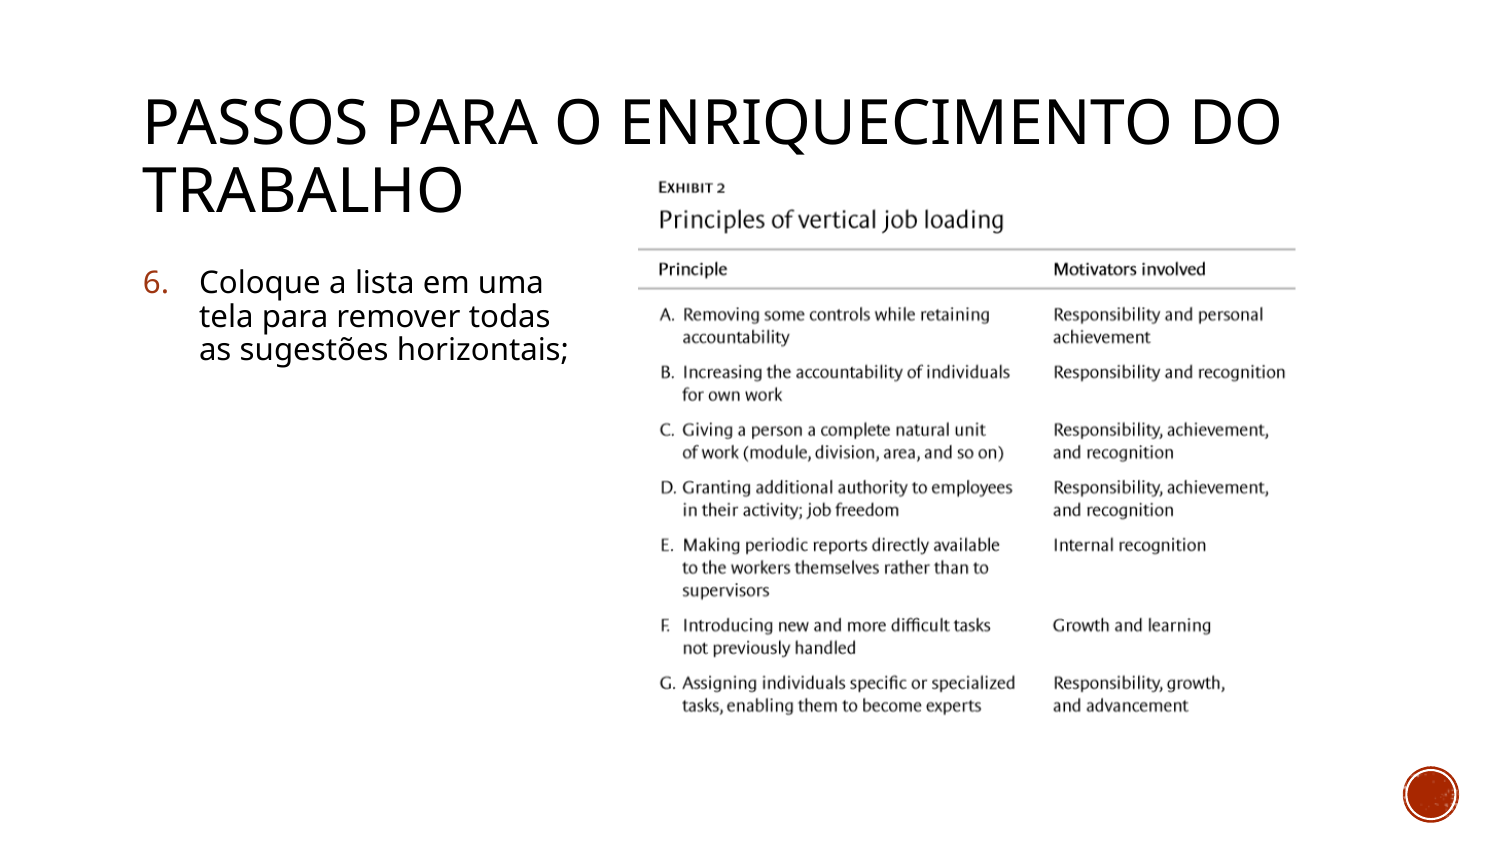

# PASSOS PARA O ENRIQUECIMENTO DO TRABALHO
Coloque a lista em uma tela para remover todas as sugestões horizontais;